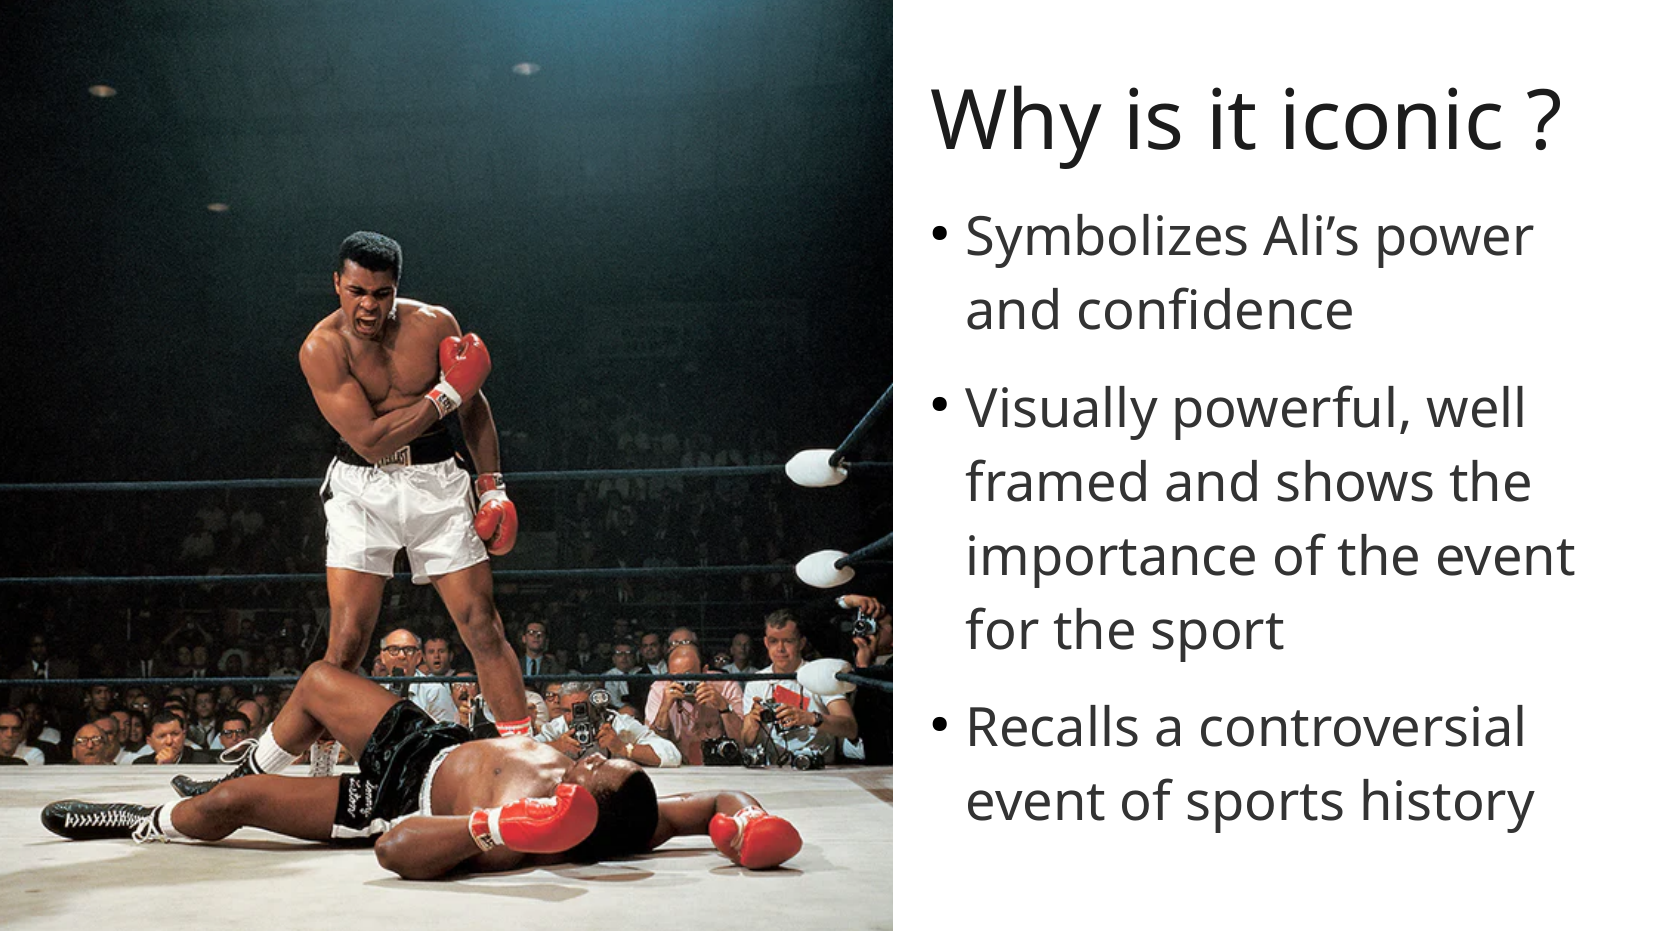

Why is it iconic ?
Symbolizes Ali’s power and confidence
Visually powerful, well framed and shows the importance of the event for the sport
Recalls a controversial event of sports history